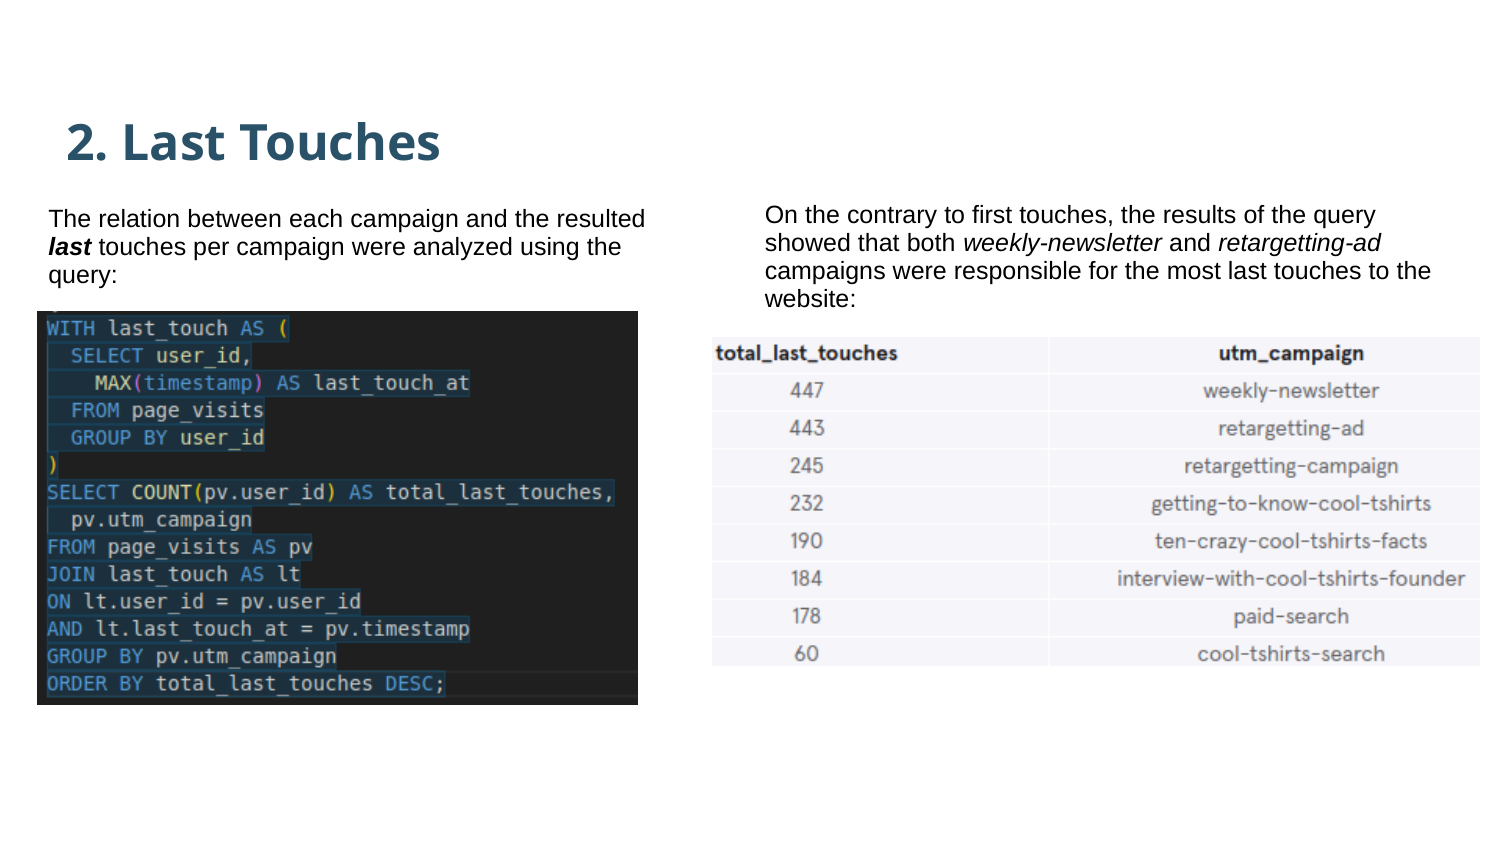

2. Last Touches
On the contrary to first touches, the results of the query showed that both weekly-newsletter and retargetting-ad campaigns were responsible for the most last touches to the website:
The relation between each campaign and the resulted
last touches per campaign were analyzed using the
query: